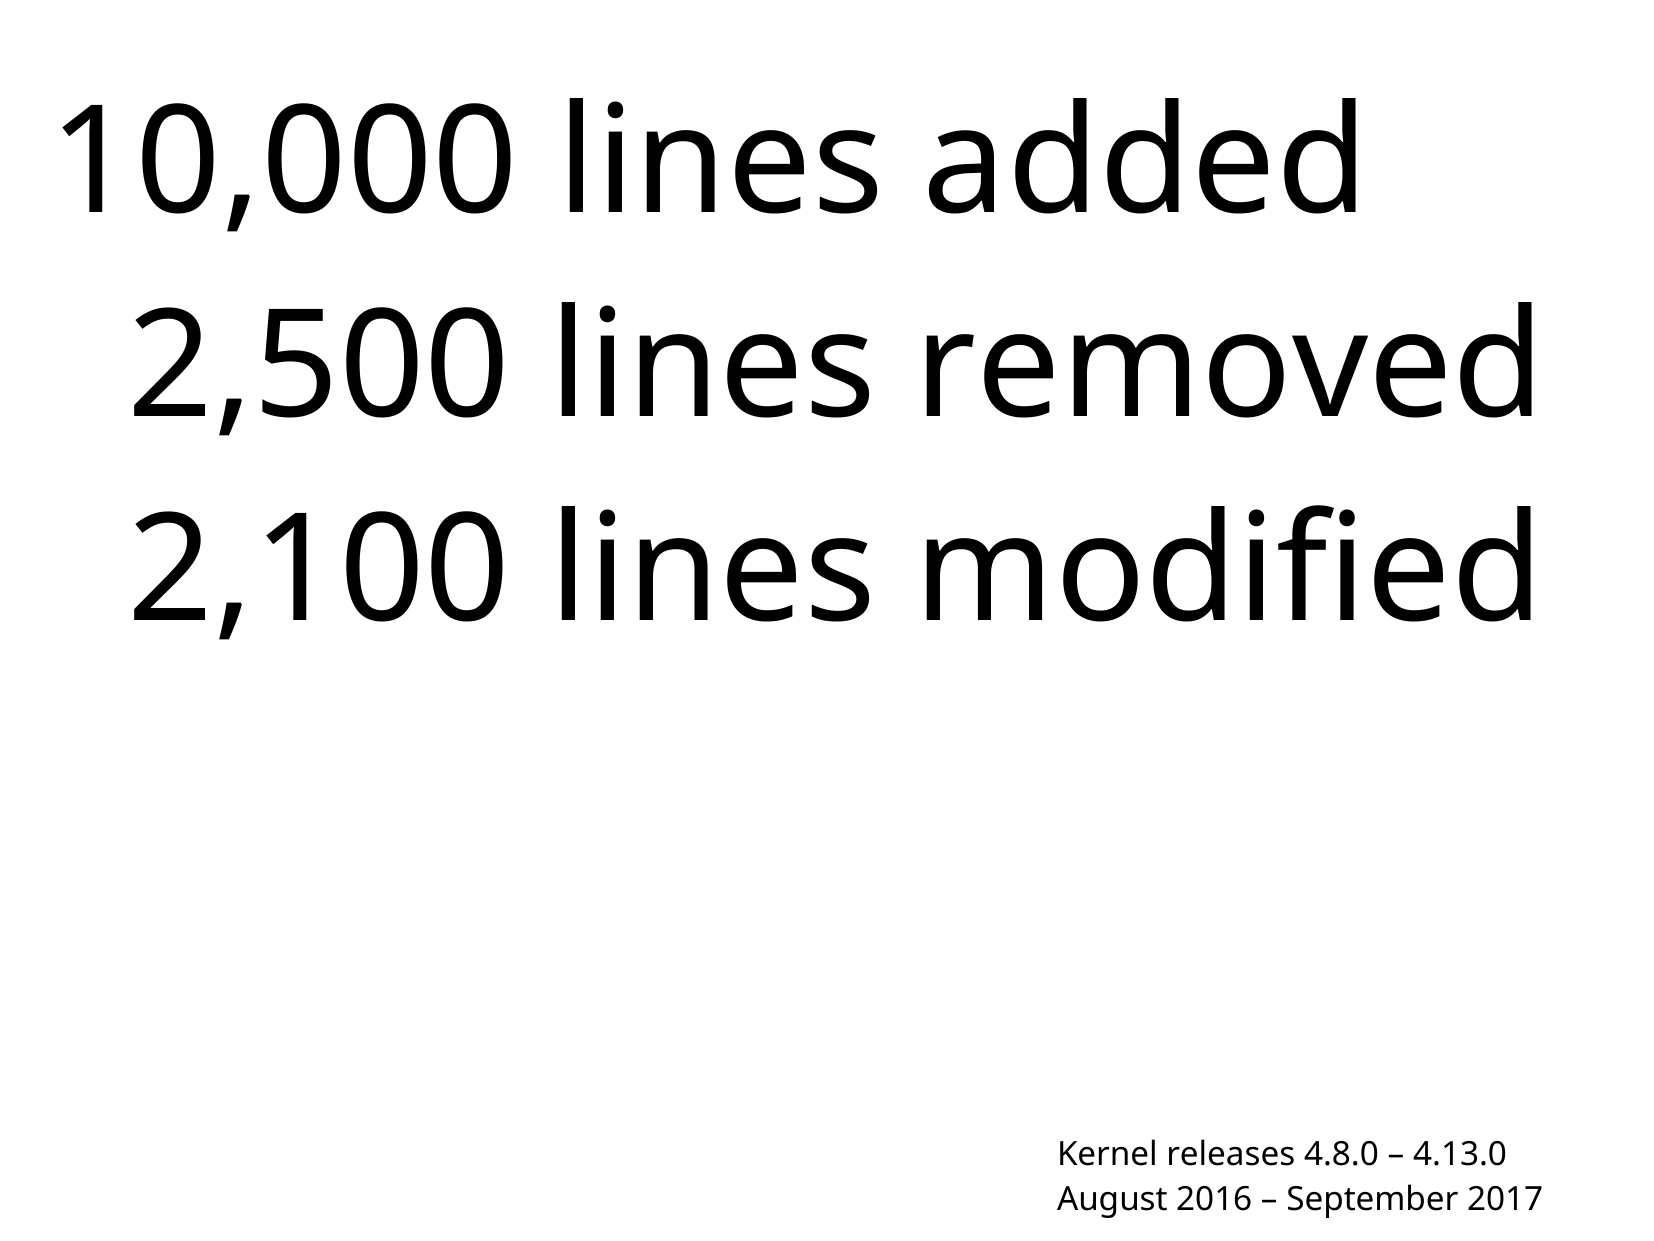

10,000 lines added
 2,500 lines removed
 2,100 lines modified
Kernel releases 4.8.0 – 4.13.0
August 2016 – September 2017